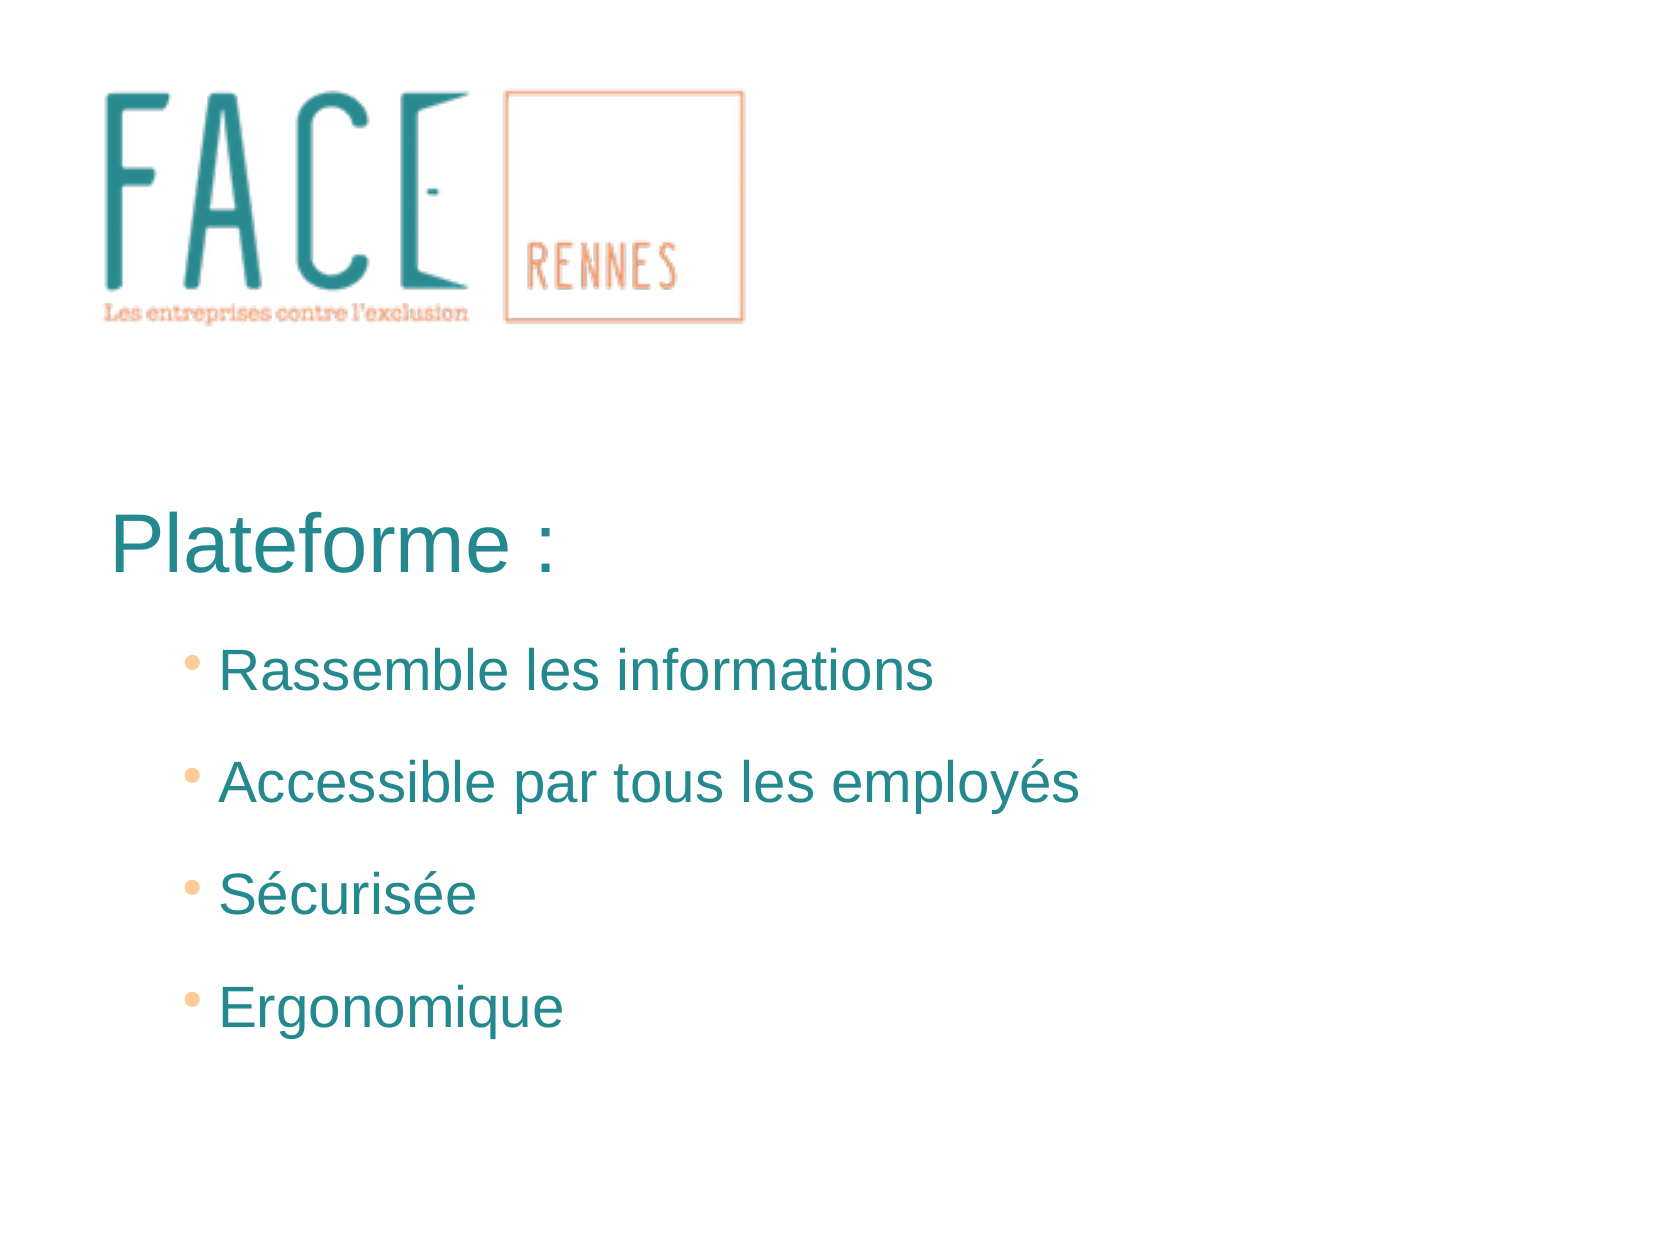

Plateforme :
Rassemble les informations
Accessible par tous les employés
Sécurisée
Ergonomique